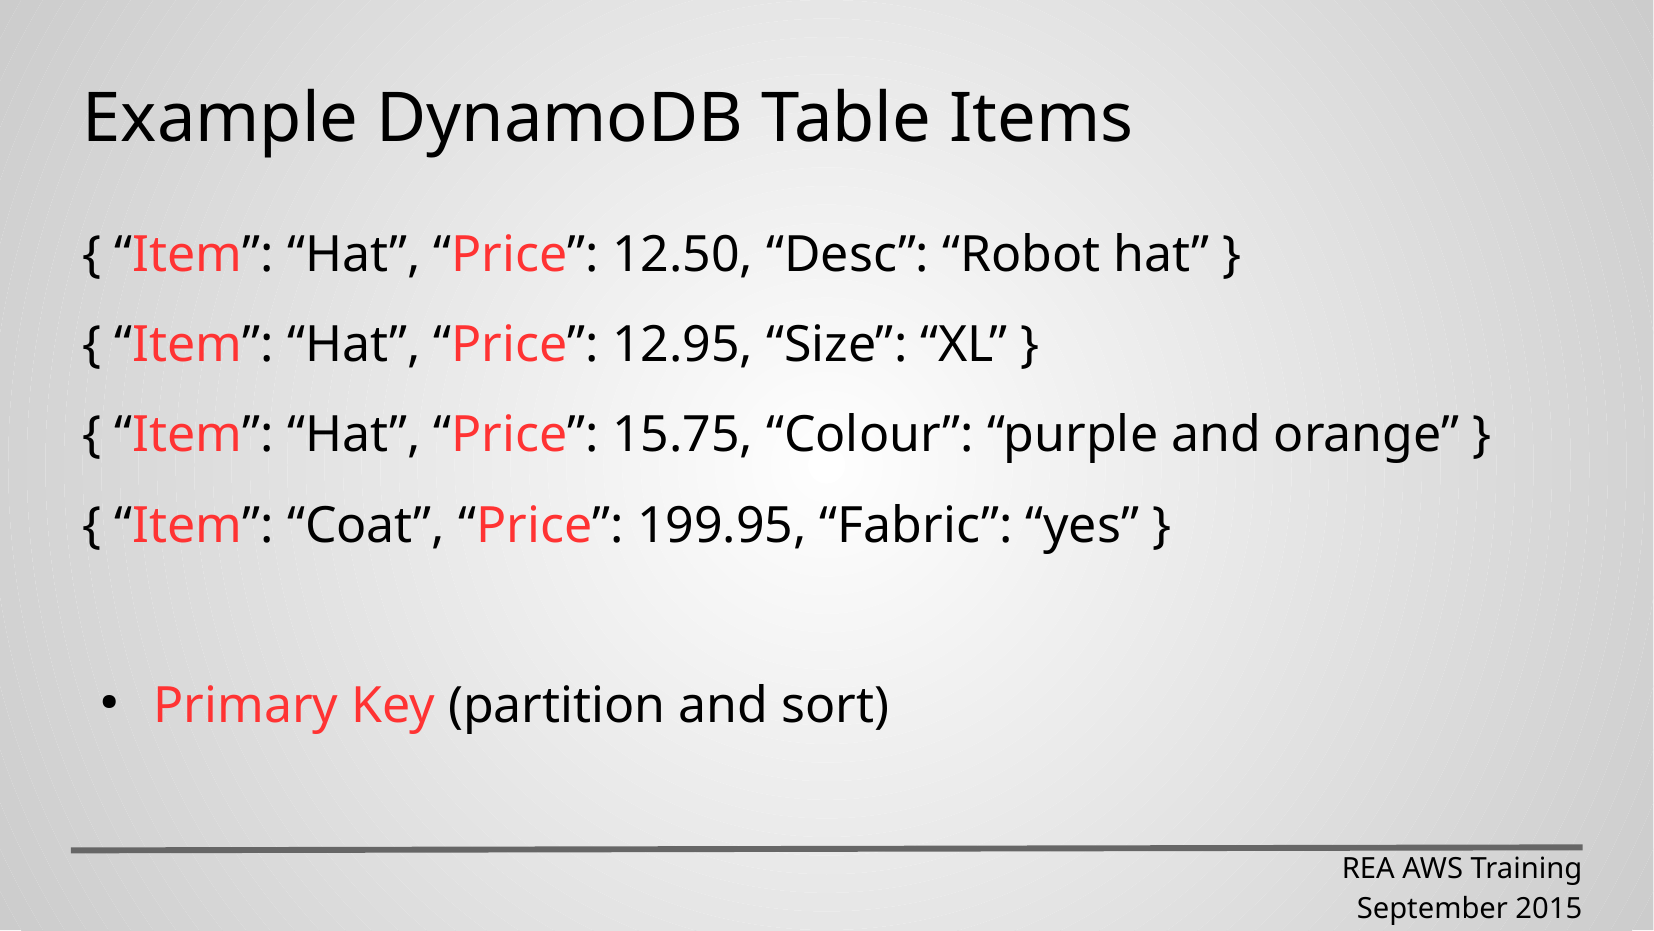

# Example DynamoDB Table Items
{ “Item”: “Hat”, “Price”: 12.50, “Desc”: “Robot hat” }
{ “Item”: “Hat”, “Price”: 12.95, “Size”: “XL” }
{ “Item”: “Hat”, “Price”: 15.75, “Colour”: “purple and orange” }
{ “Item”: “Coat”, “Price”: 199.95, “Fabric”: “yes” }
Primary Key (partition and sort)